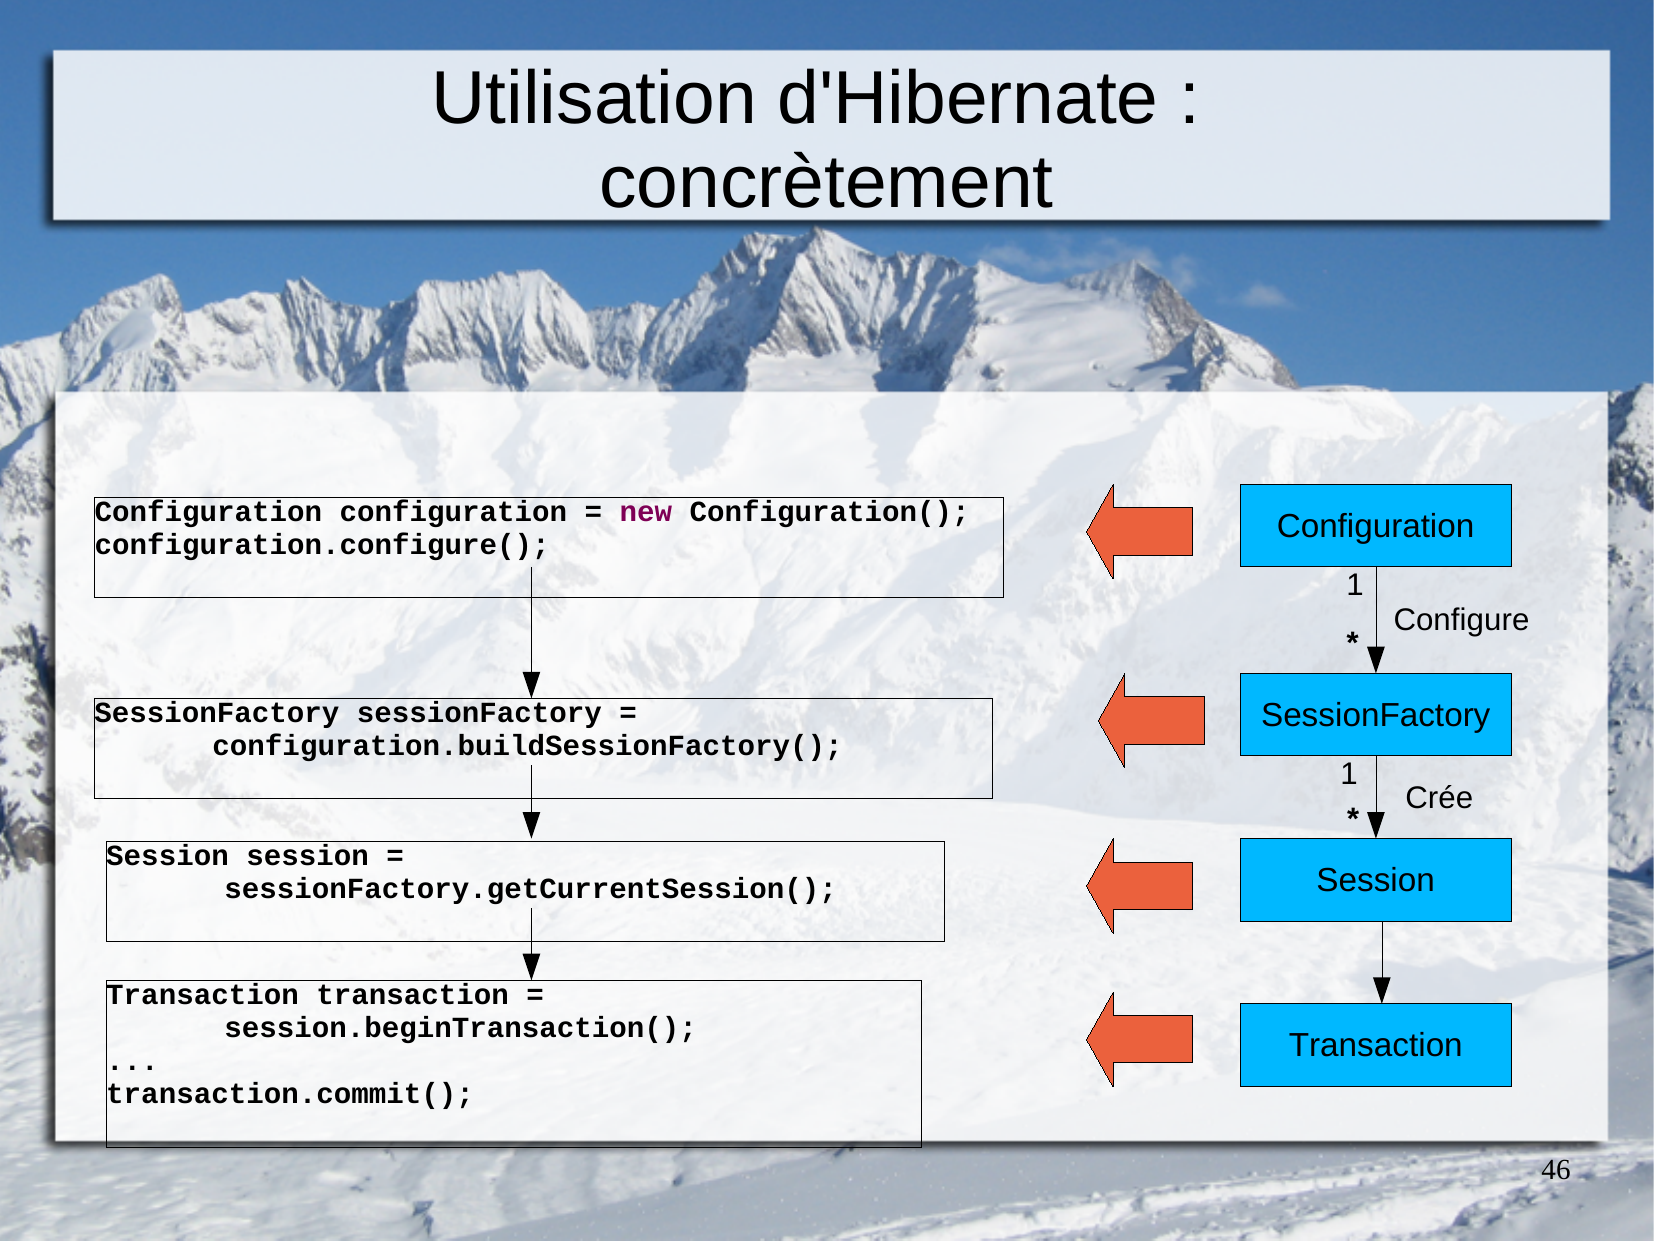

# Utilisation d'Hibernate : concrètement
Configuration
Configuration configuration = new Configuration();
configuration.configure();
1
Configure
*
SessionFactory
SessionFactory sessionFactory =
	configuration.buildSessionFactory();
1
Crée
*
Session
Session session =
	sessionFactory.getCurrentSession();
Transaction transaction =
	session.beginTransaction();
...
transaction.commit();
Transaction
46